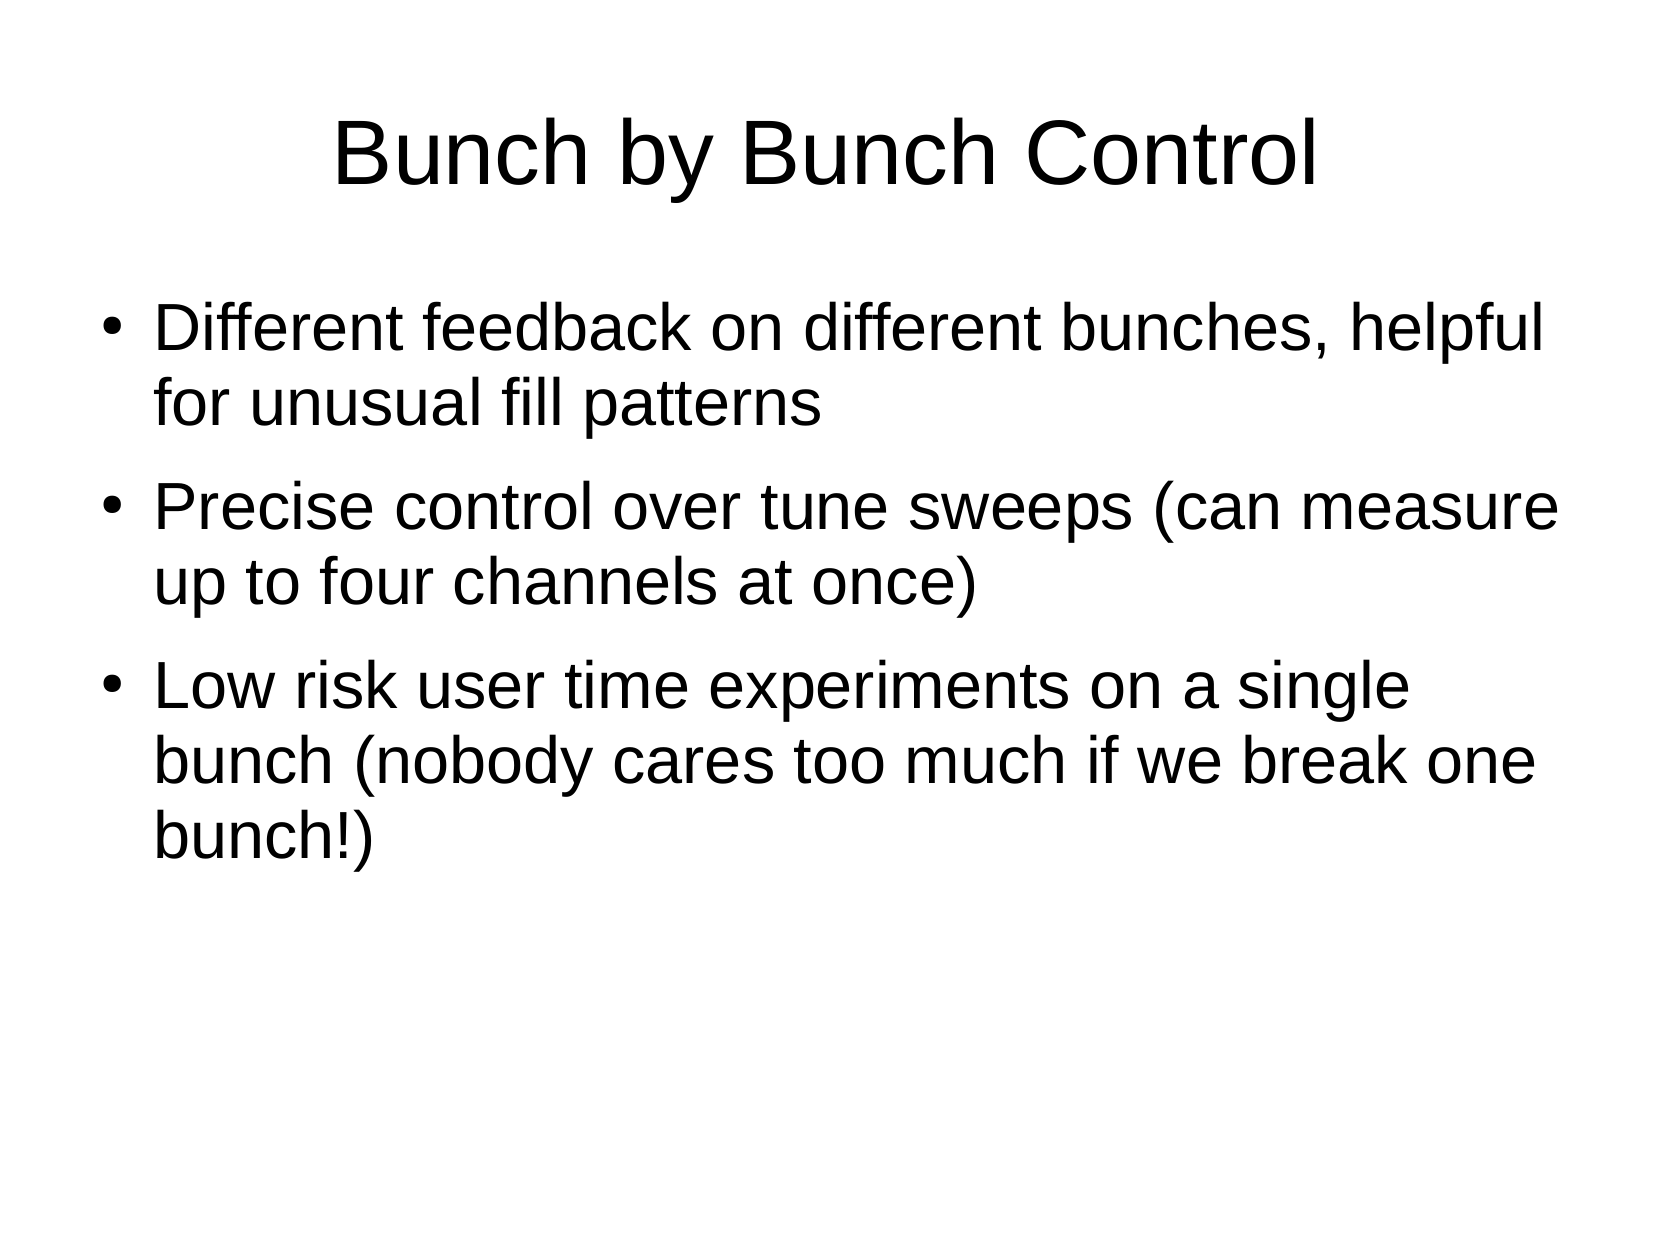

# Bunch by Bunch Control
Different feedback on different bunches, helpful for unusual fill patterns
Precise control over tune sweeps (can measure up to four channels at once)
Low risk user time experiments on a single bunch (nobody cares too much if we break one bunch!)